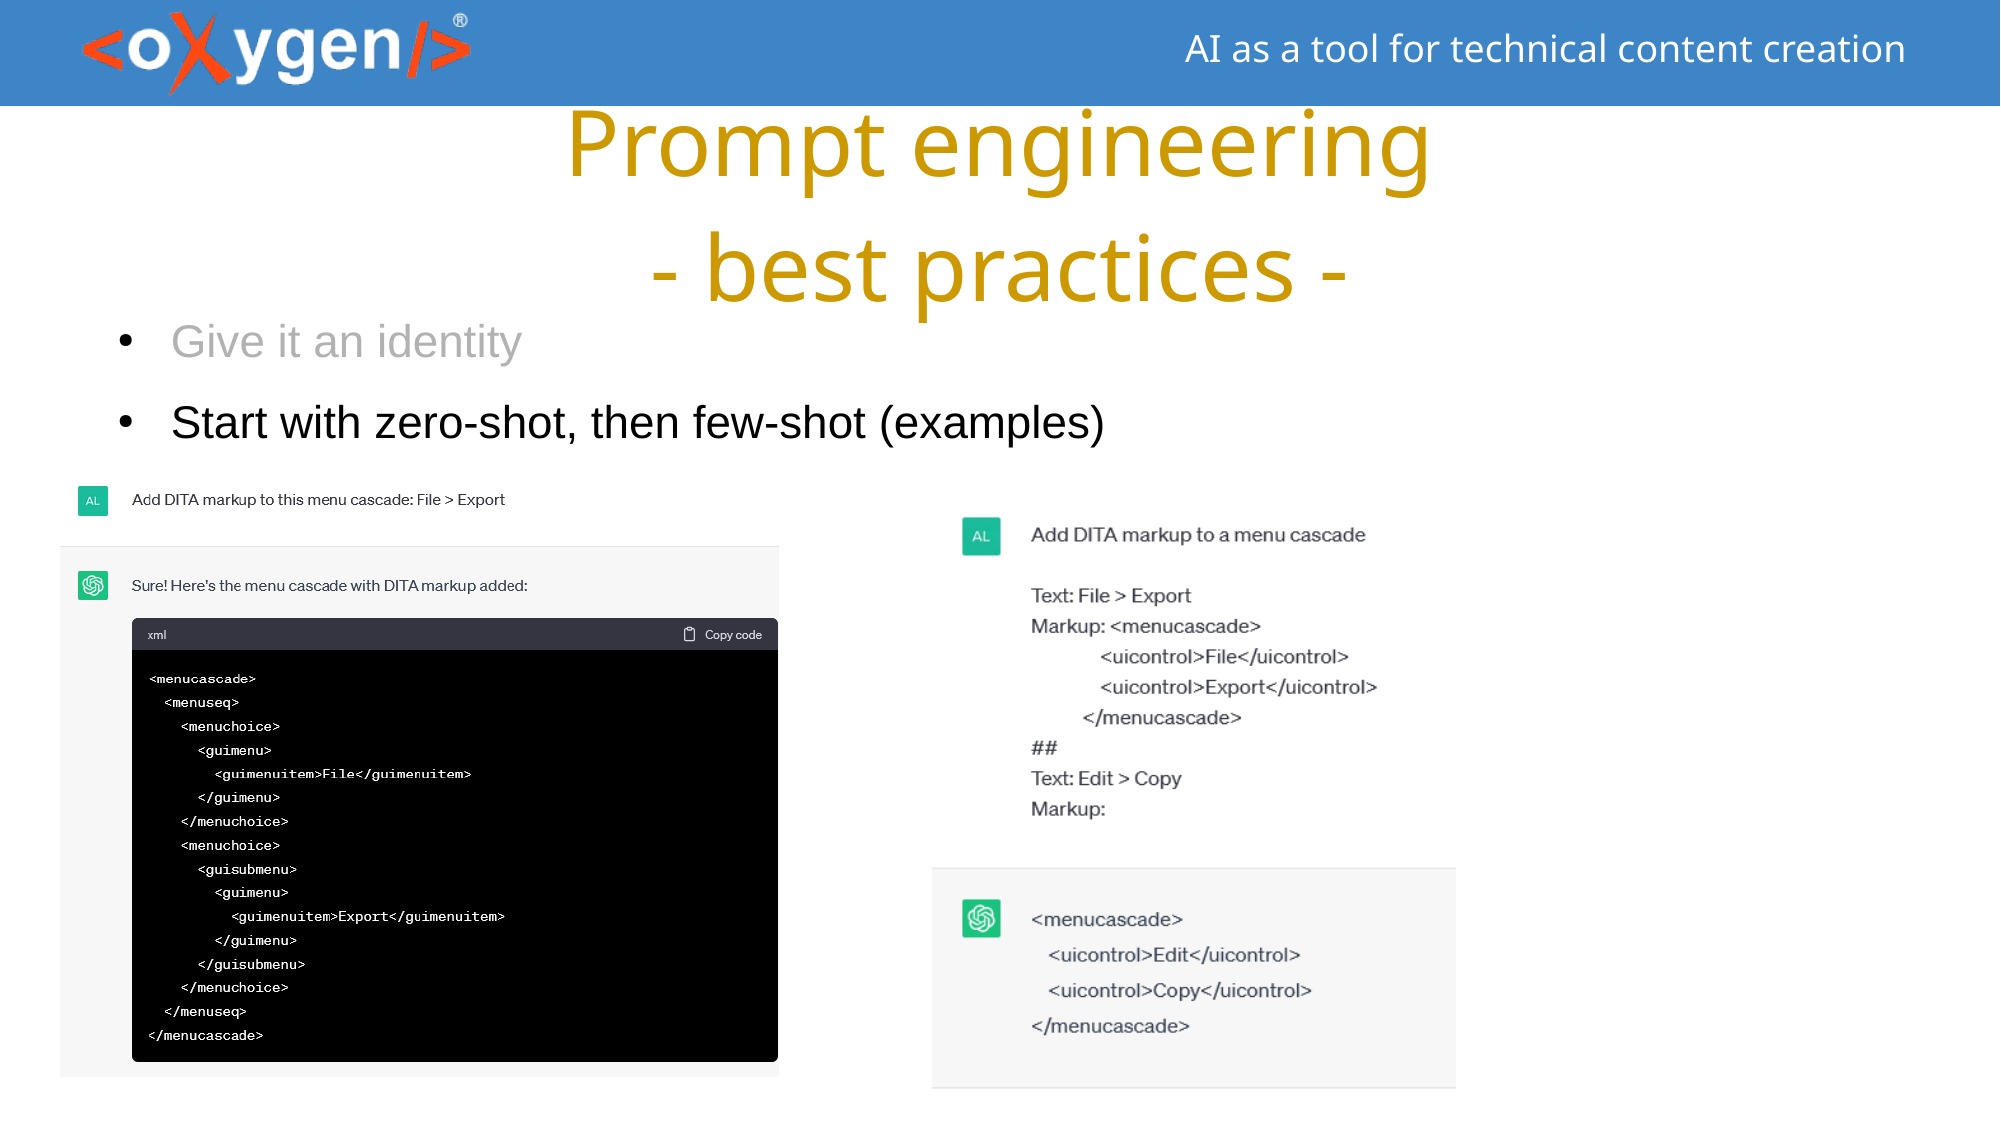

# Prompt engineering - best practices -
Give it an identity
Start with zero-shot, then few-shot (examples)